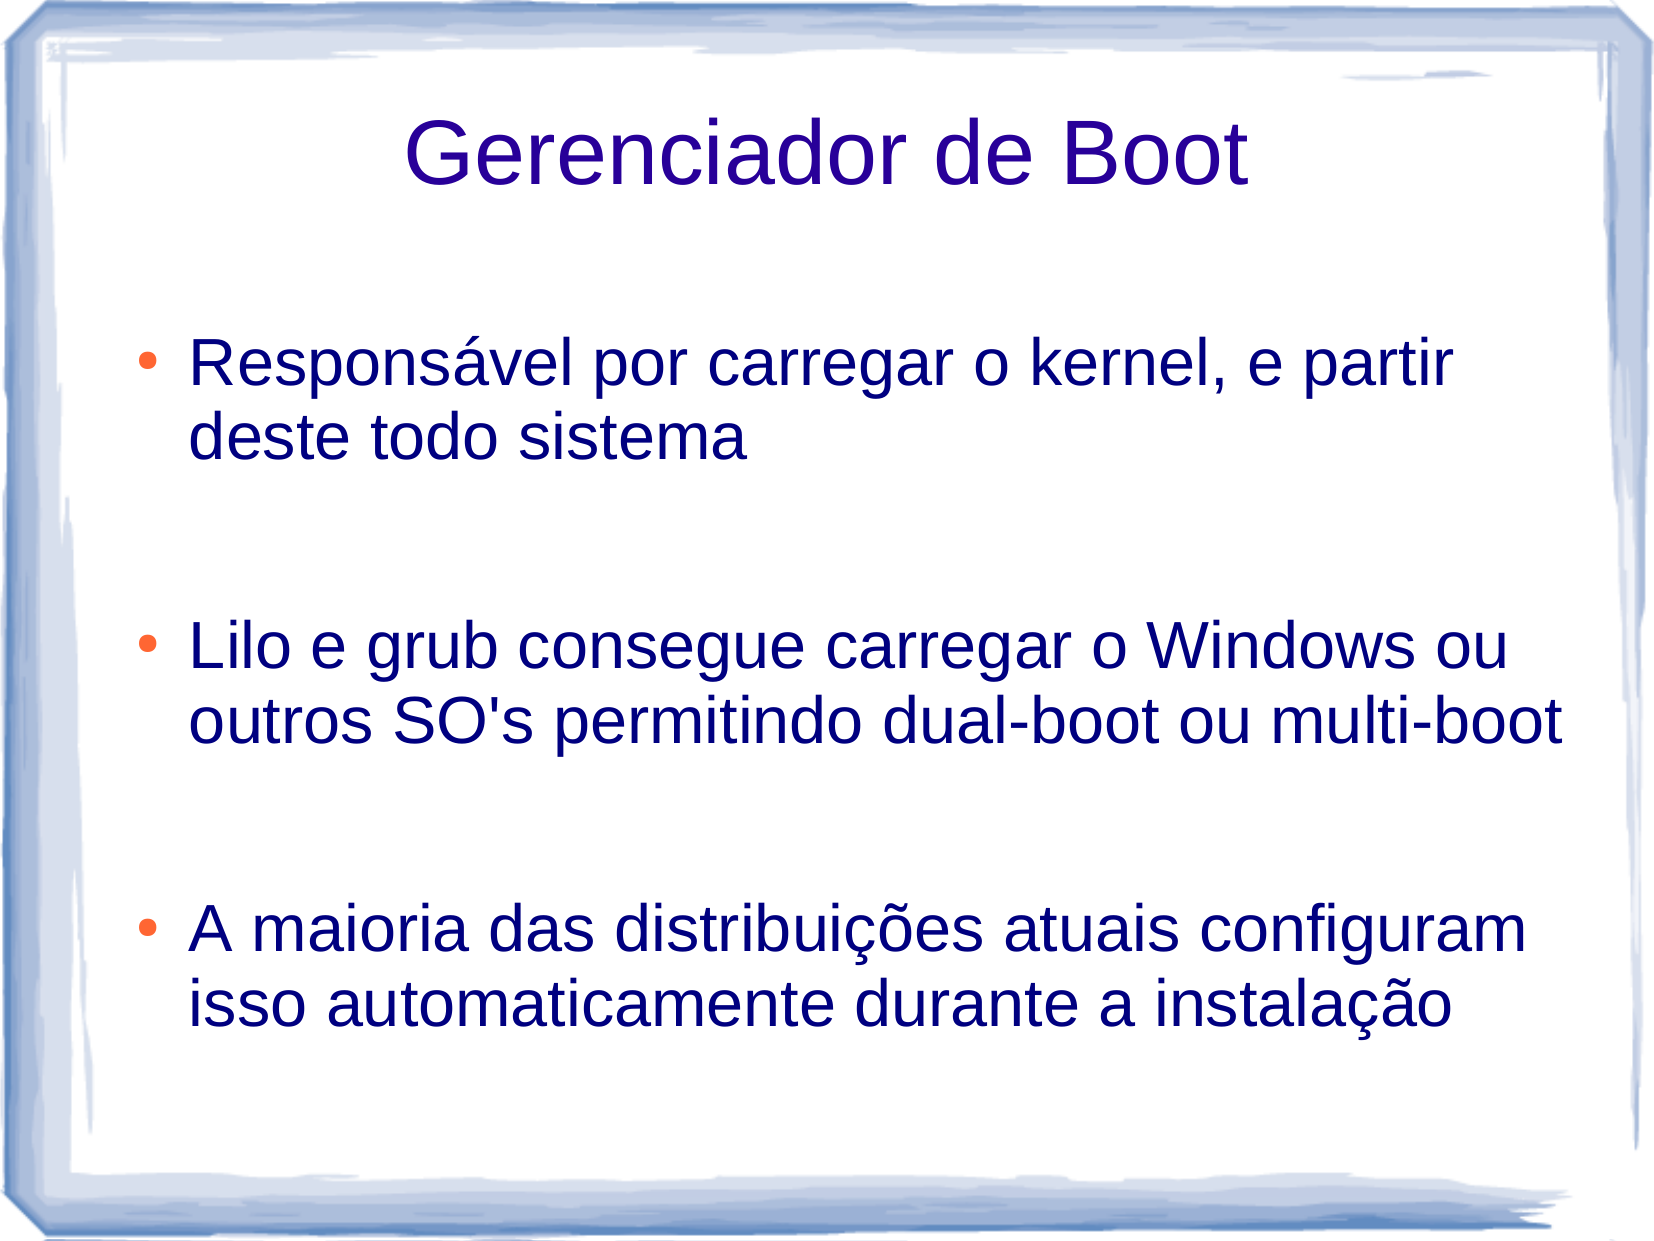

# Gerenciador de Boot
Responsável por carregar o kernel, e partir deste todo sistema
Lilo e grub consegue carregar o Windows ou outros SO's permitindo dual-boot ou multi-boot
A maioria das distribuições atuais configuram isso automaticamente durante a instalação